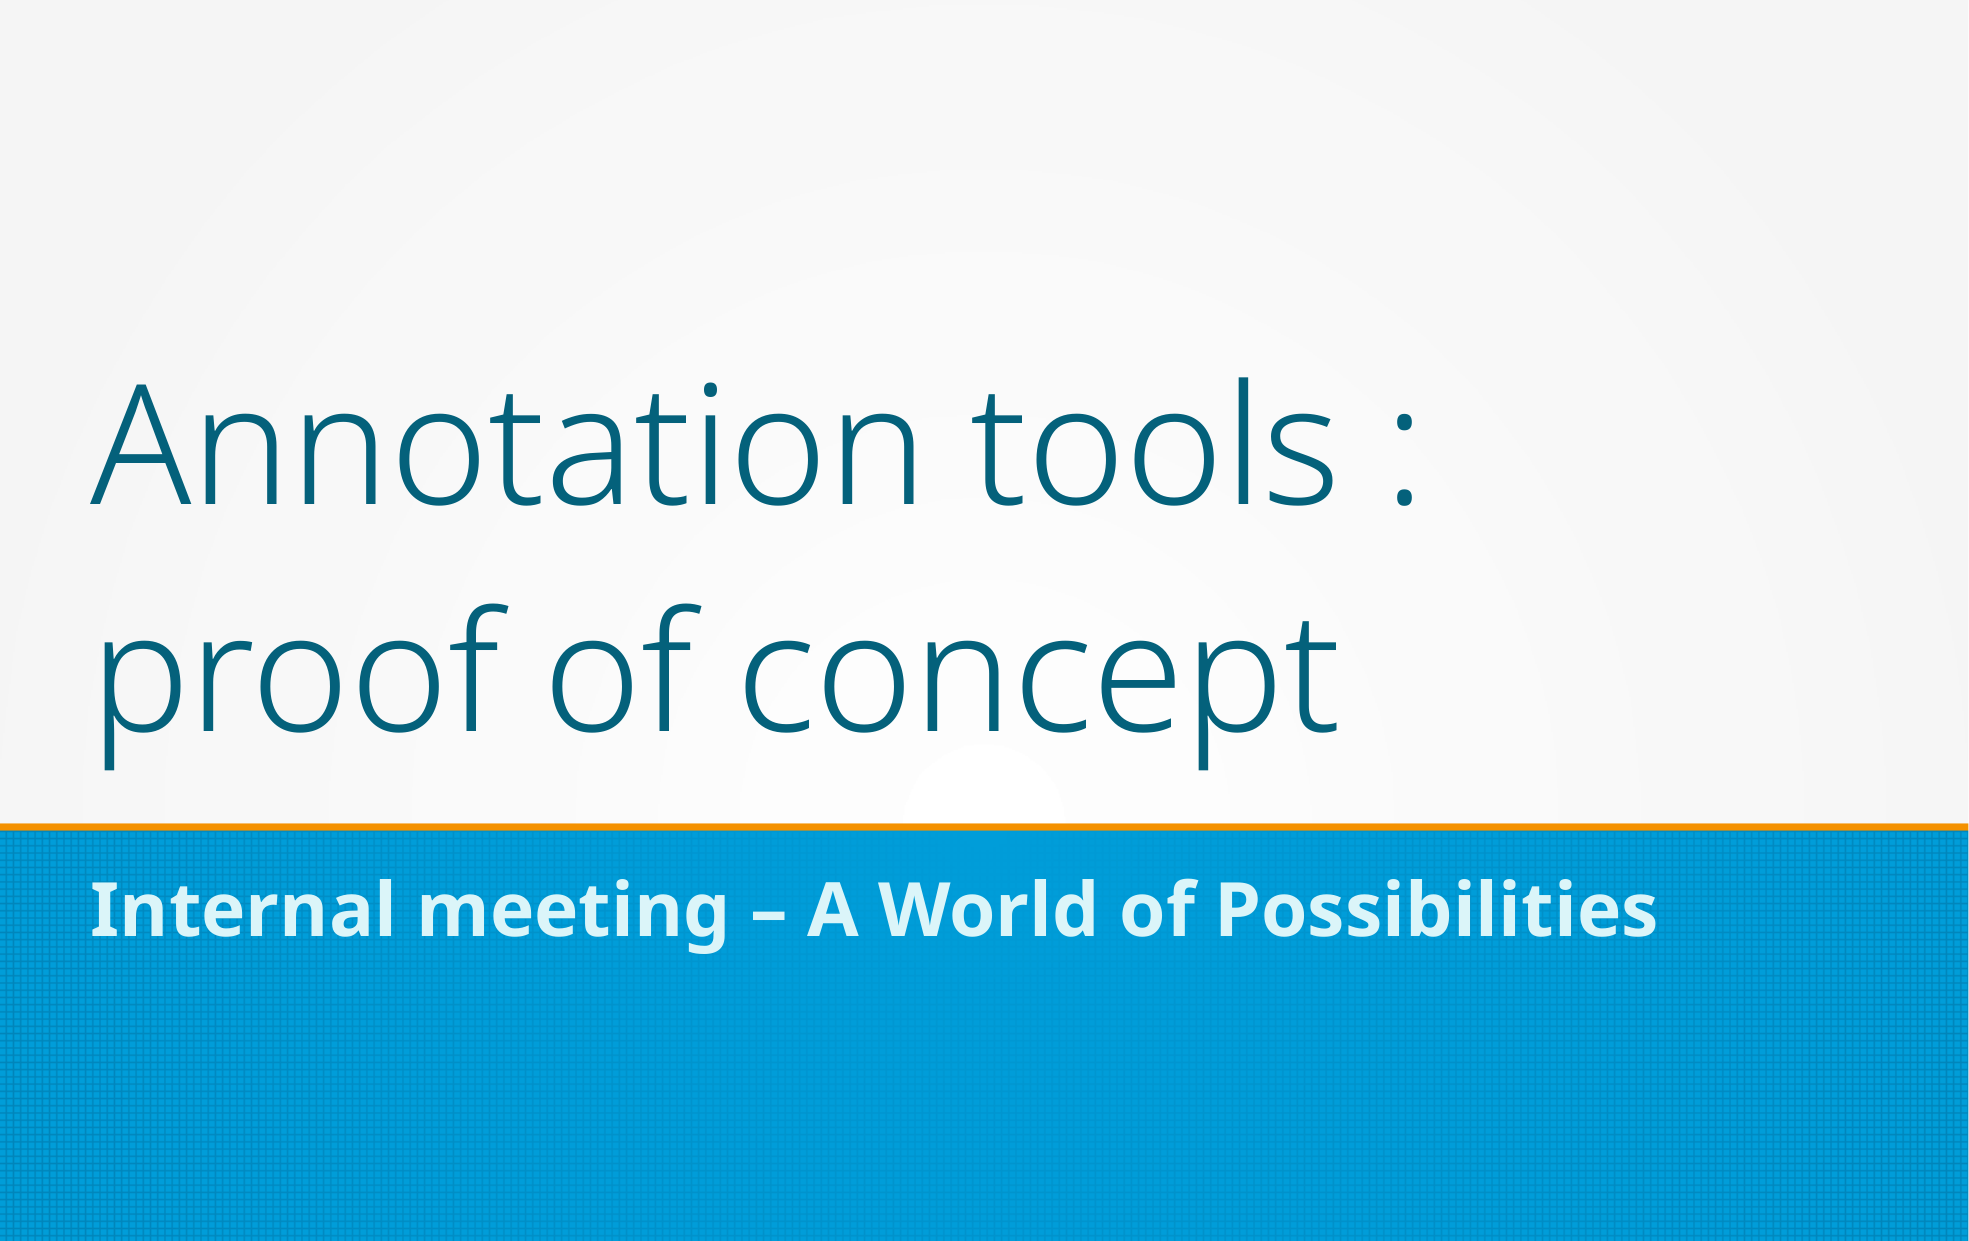

# Annotation tools : proof of concept
Internal meeting – A World of Possibilities